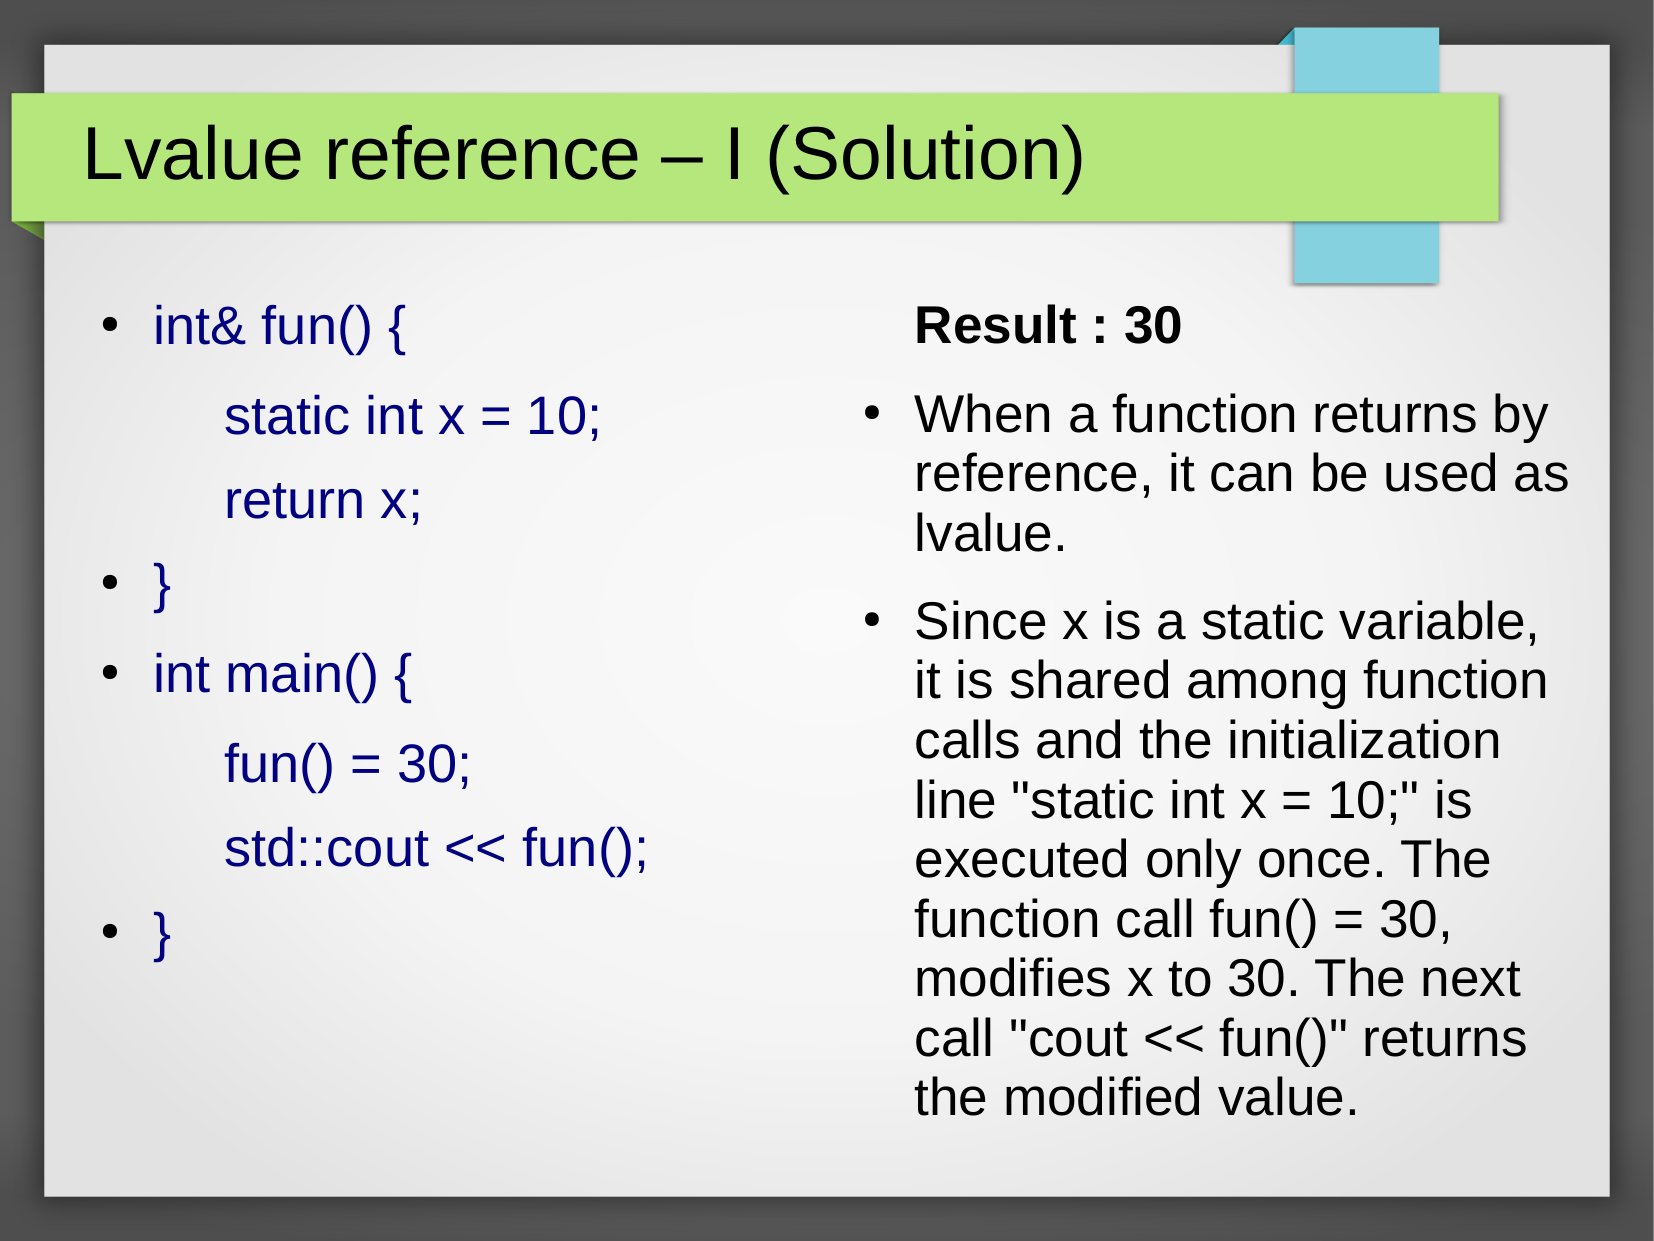

# Lvalue reference – I (Solution)
int& fun() {
static int x = 10;
return x;
}
int main() {
fun() = 30;
std::cout << fun();
}
Result : 30
When a function returns by reference, it can be used as lvalue.
Since x is a static variable, it is shared among function calls and the initialization line "static int x = 10;" is executed only once. The function call fun() = 30, modifies x to 30. The next call "cout << fun()" returns the modified value.